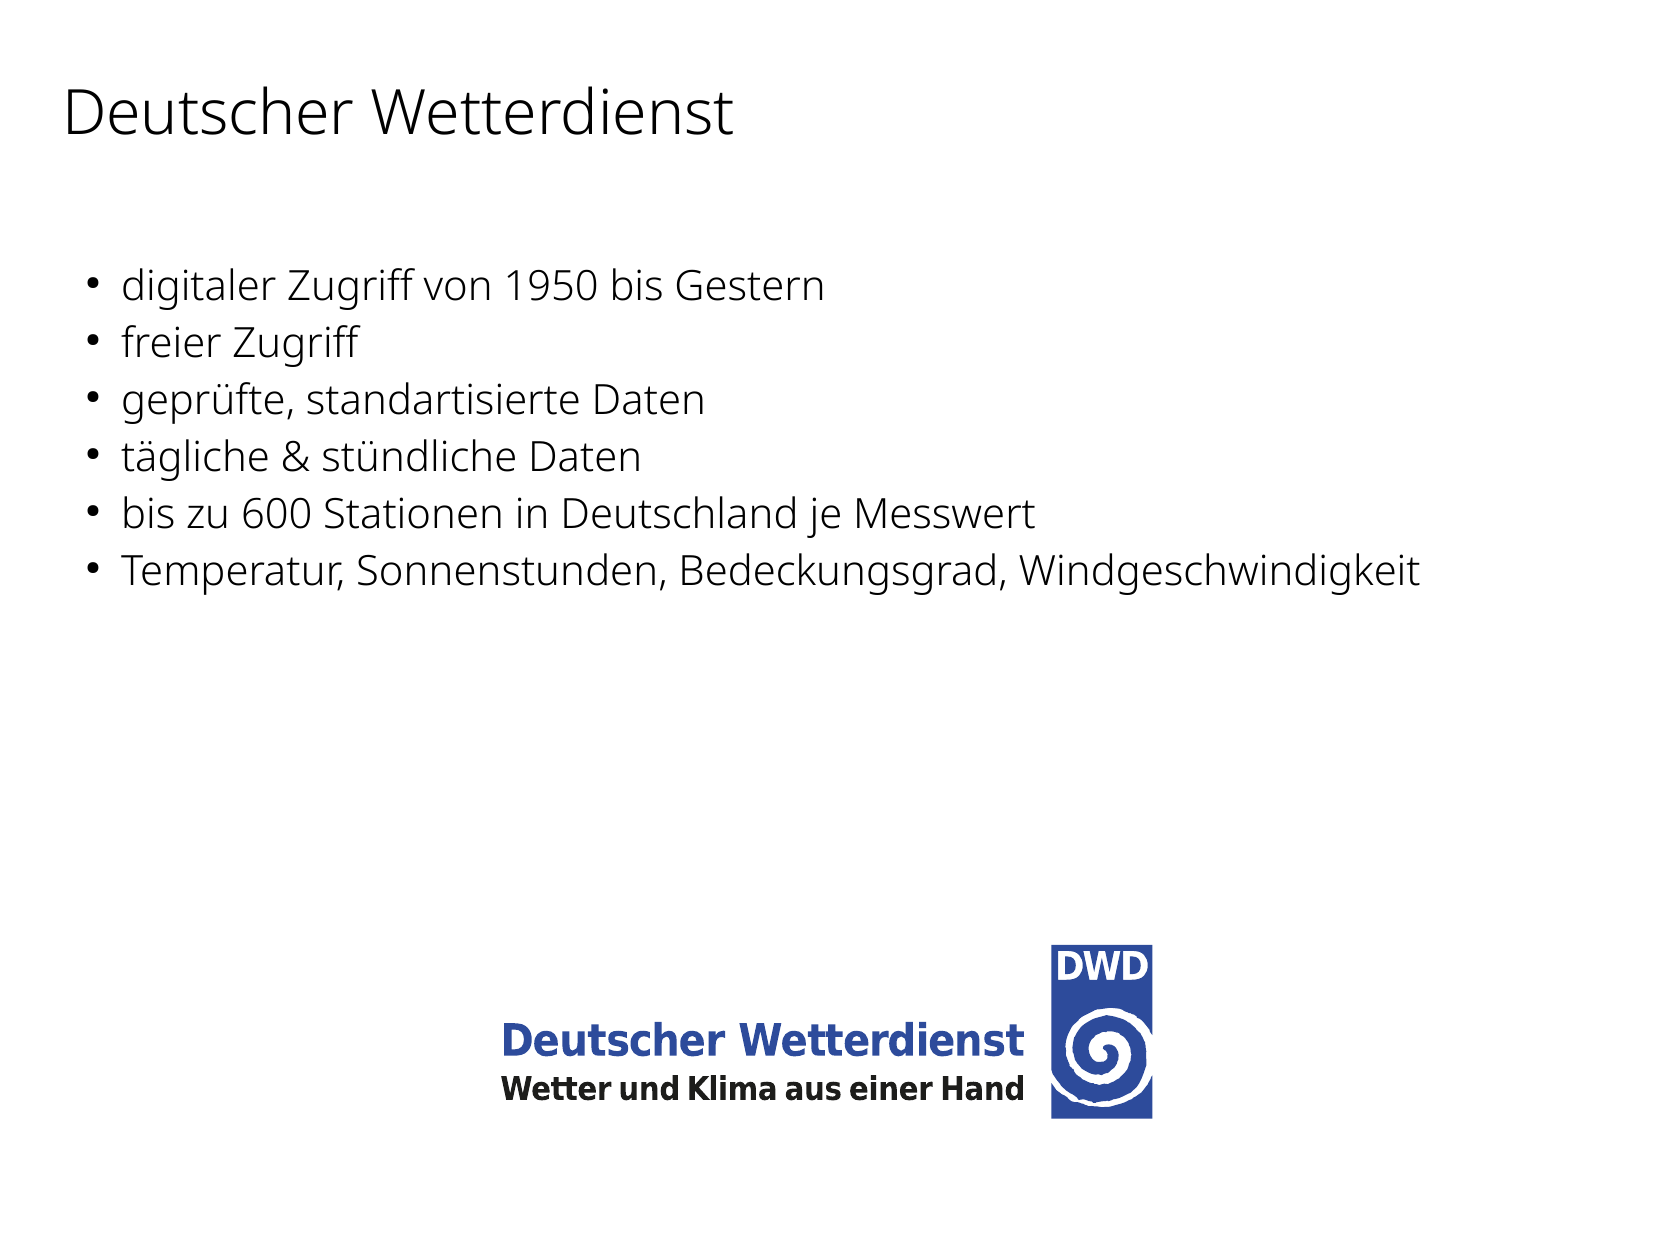

Deutscher Wetterdienst
digitaler Zugriff von 1950 bis Gestern
freier Zugriff
geprüfte, standartisierte Daten
tägliche & stündliche Daten
bis zu 600 Stationen in Deutschland je Messwert
Temperatur, Sonnenstunden, Bedeckungsgrad, Windgeschwindigkeit